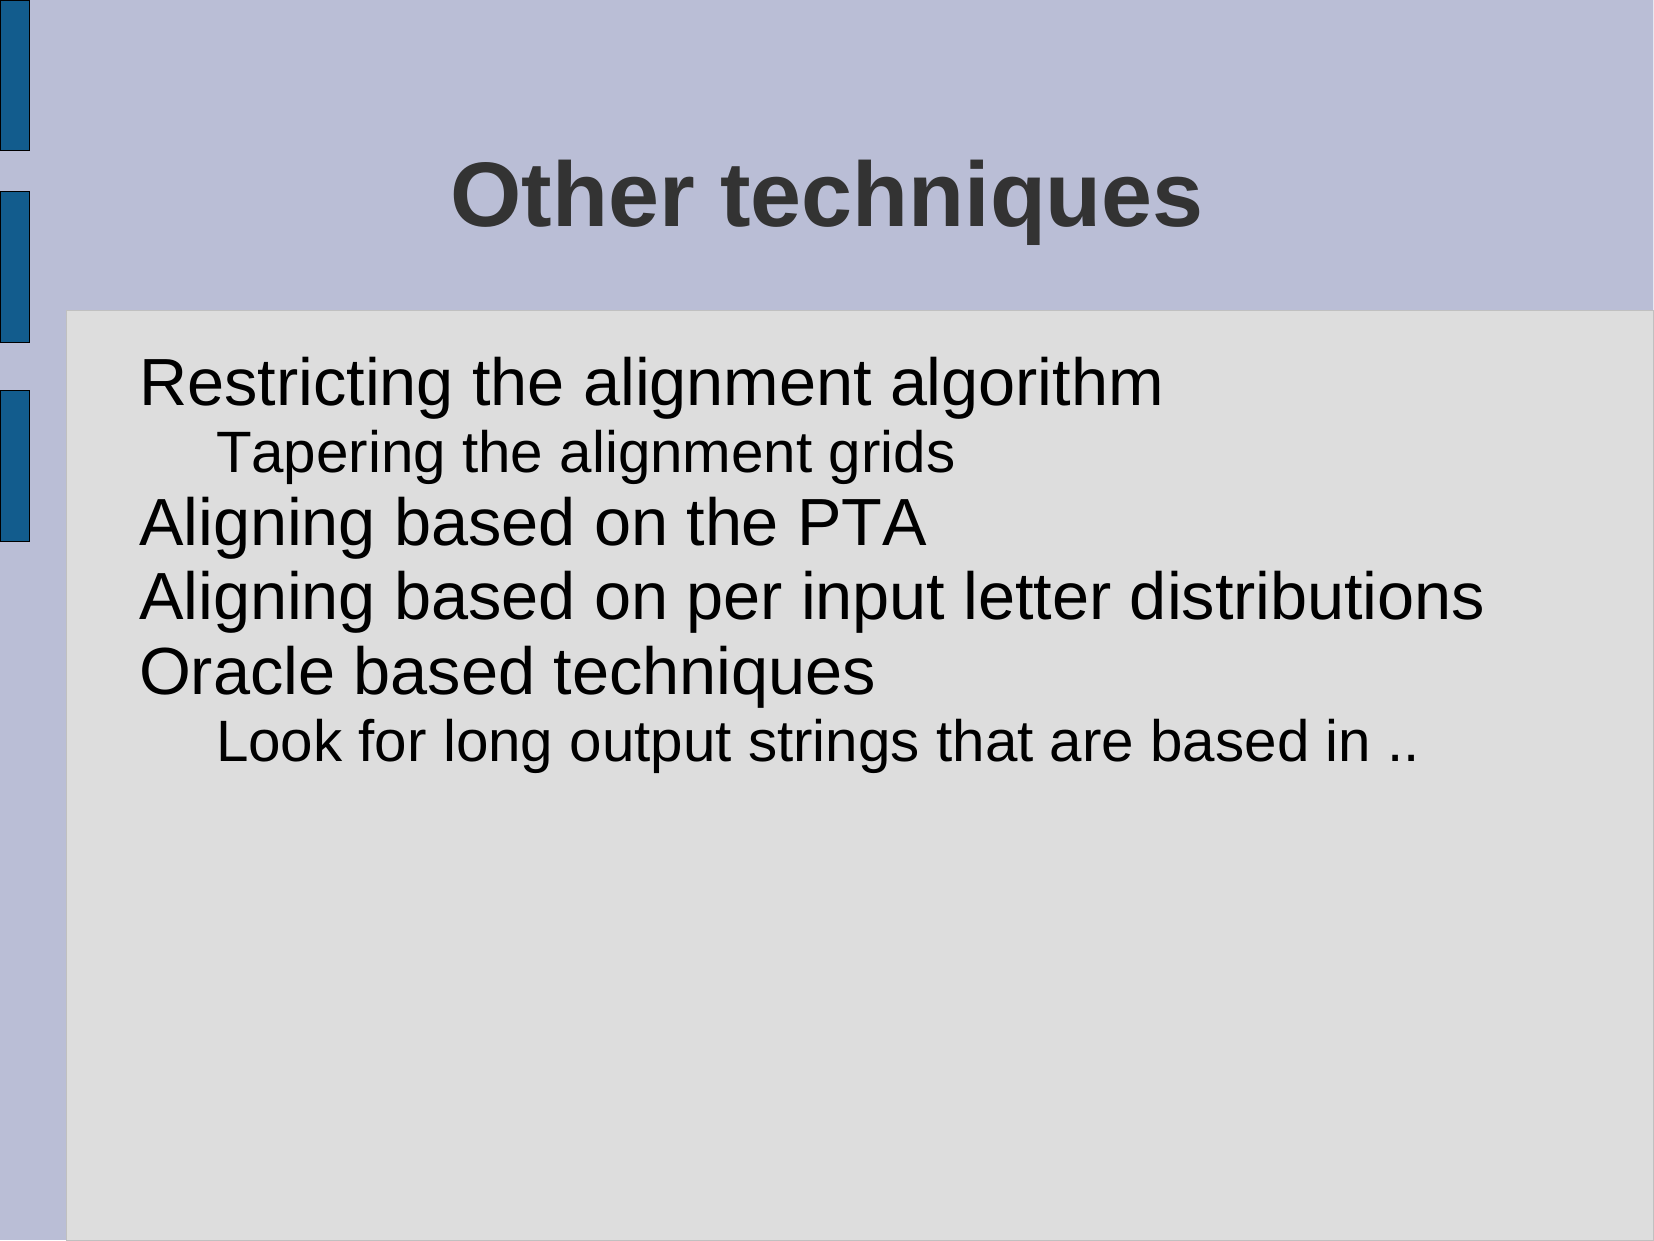

# Other techniques
Restricting the alignment algorithm
Tapering the alignment grids
Aligning based on the PTA
Aligning based on per input letter distributions
Oracle based techniques
Look for long output strings that are based in ..